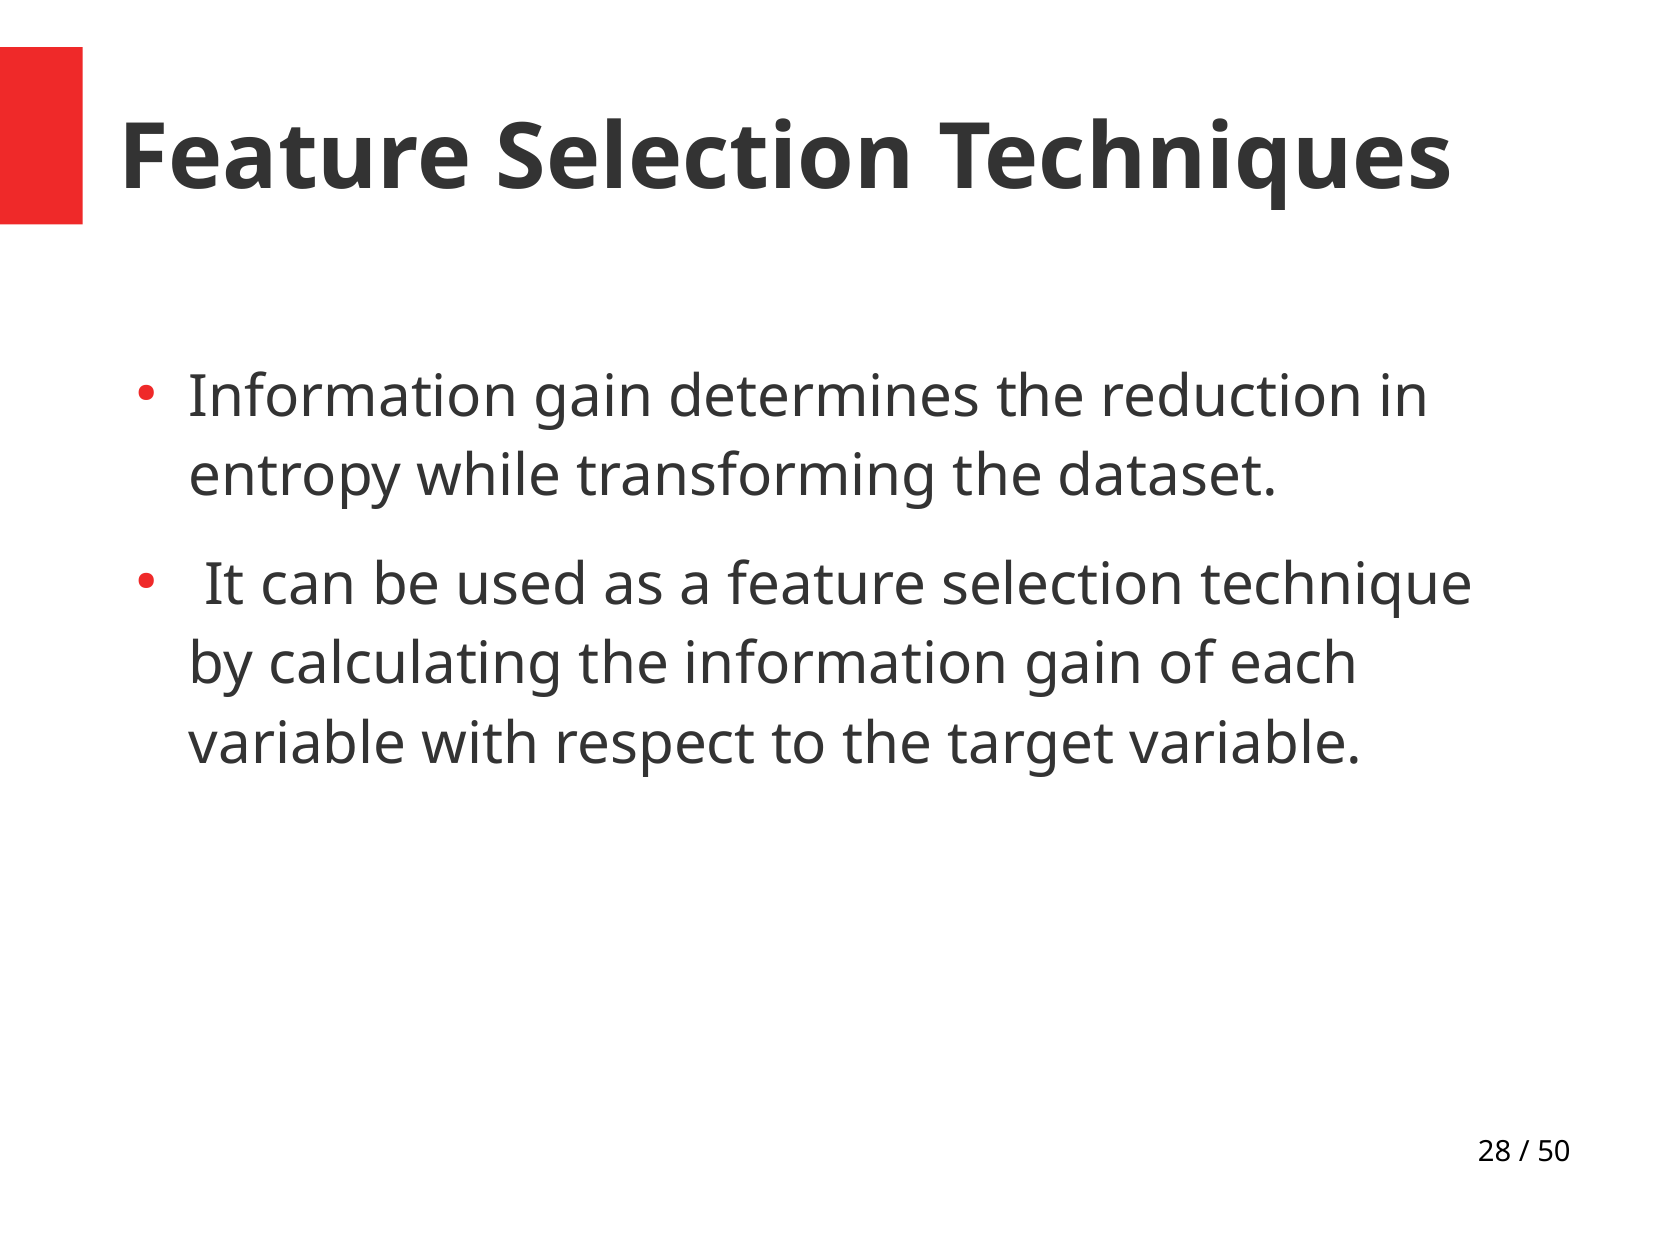

# Feature Selection Techniques
Information gain determines the reduction in entropy while transforming the dataset.
 It can be used as a feature selection technique by calculating the information gain of each variable with respect to the target variable.
28